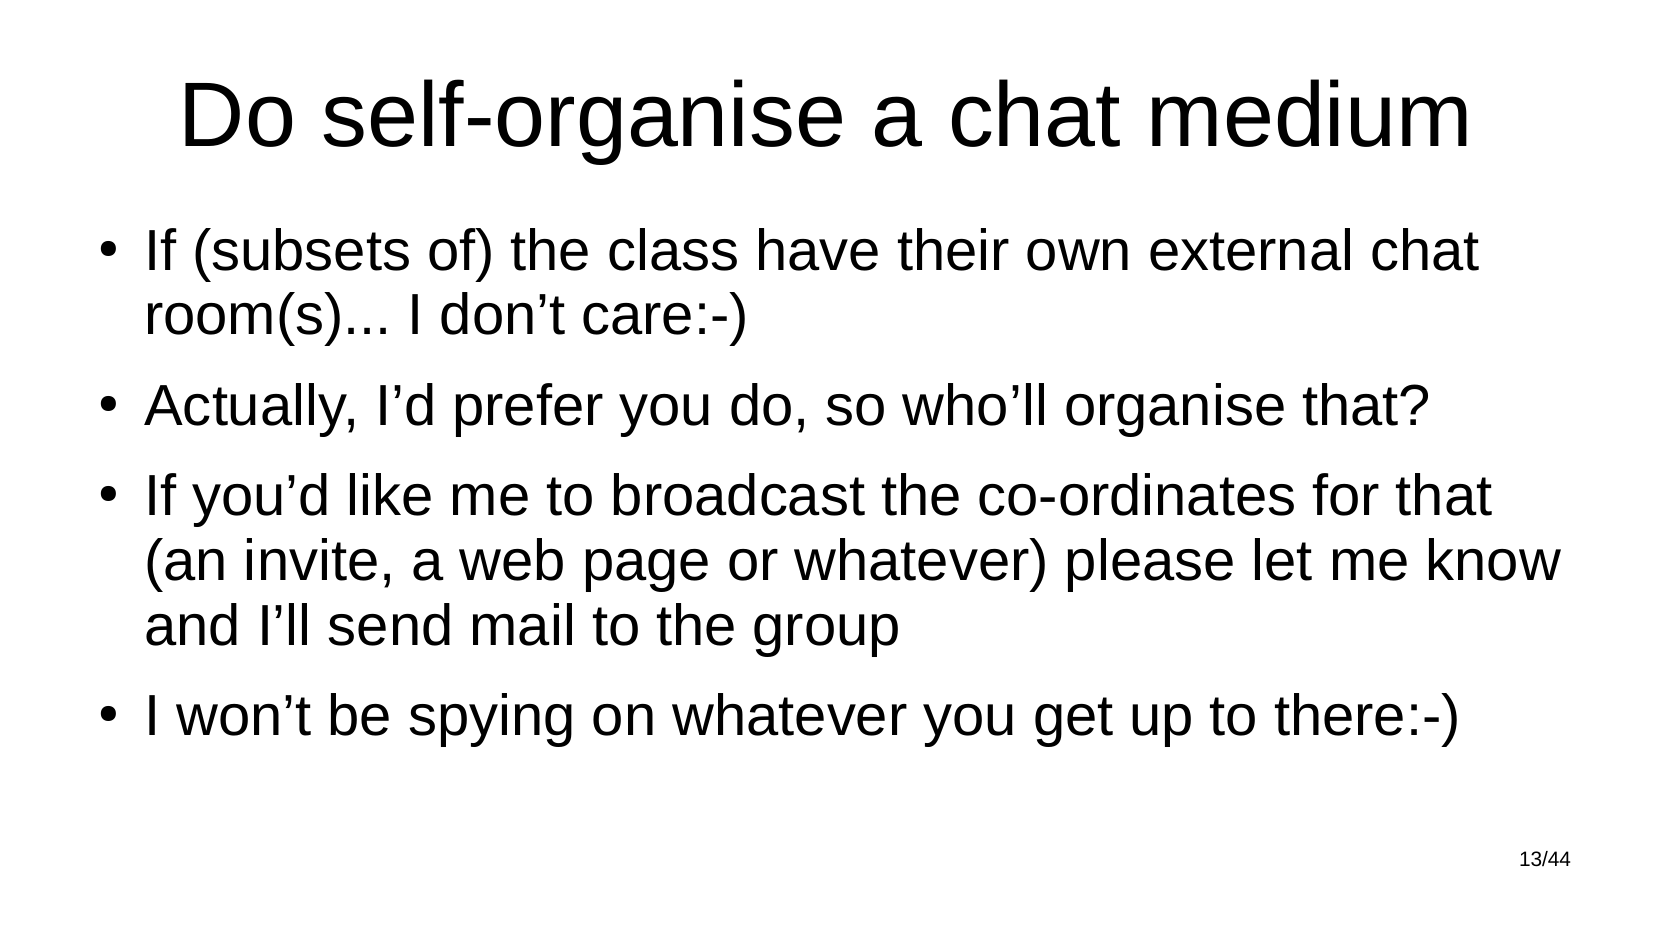

# Do self-organise a chat medium
If (subsets of) the class have their own external chat room(s)... I don’t care:-)
Actually, I’d prefer you do, so who’ll organise that?
If you’d like me to broadcast the co-ordinates for that (an invite, a web page or whatever) please let me know and I’ll send mail to the group
I won’t be spying on whatever you get up to there:-)
13